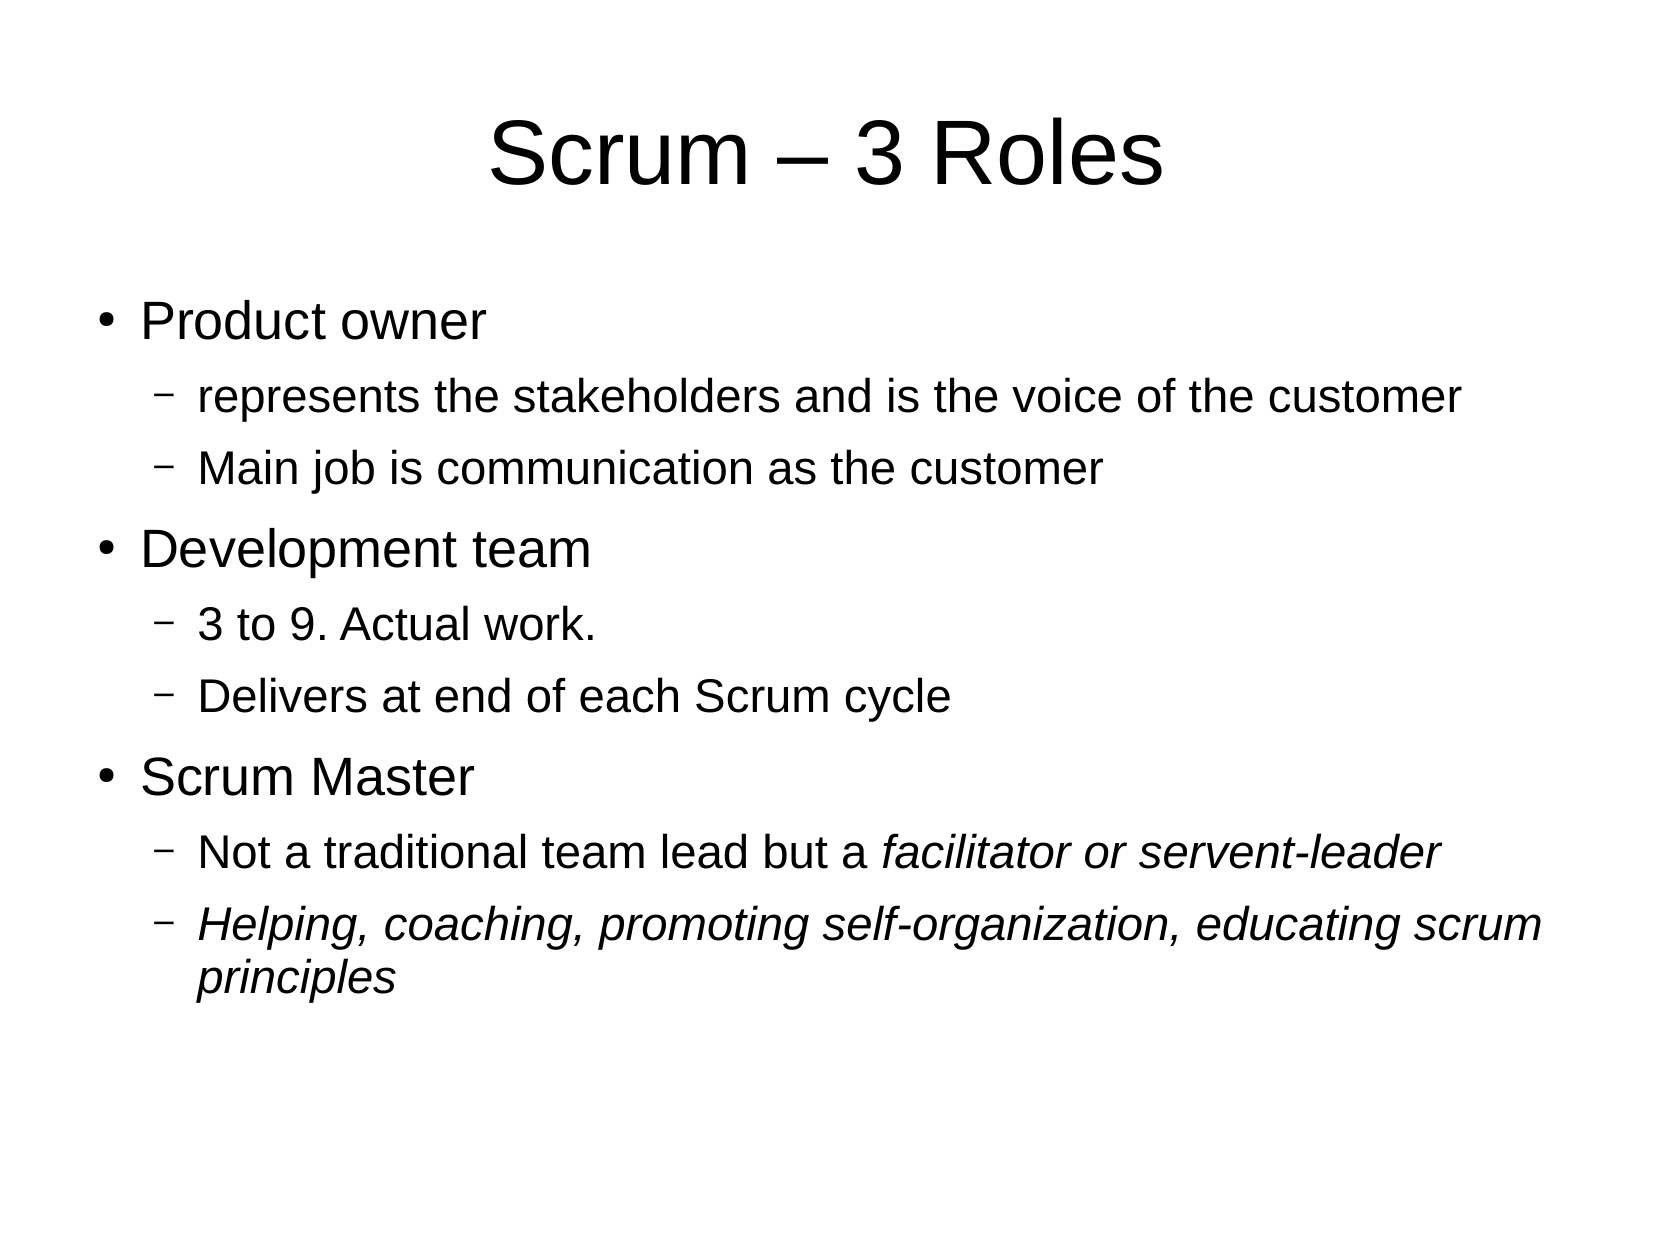

# Scrum – 3 Roles
Product owner
represents the stakeholders and is the voice of the customer
Main job is communication as the customer
Development team
3 to 9. Actual work.
Delivers at end of each Scrum cycle
Scrum Master
Not a traditional team lead but a facilitator or servent-leader
Helping, coaching, promoting self-organization, educating scrum principles